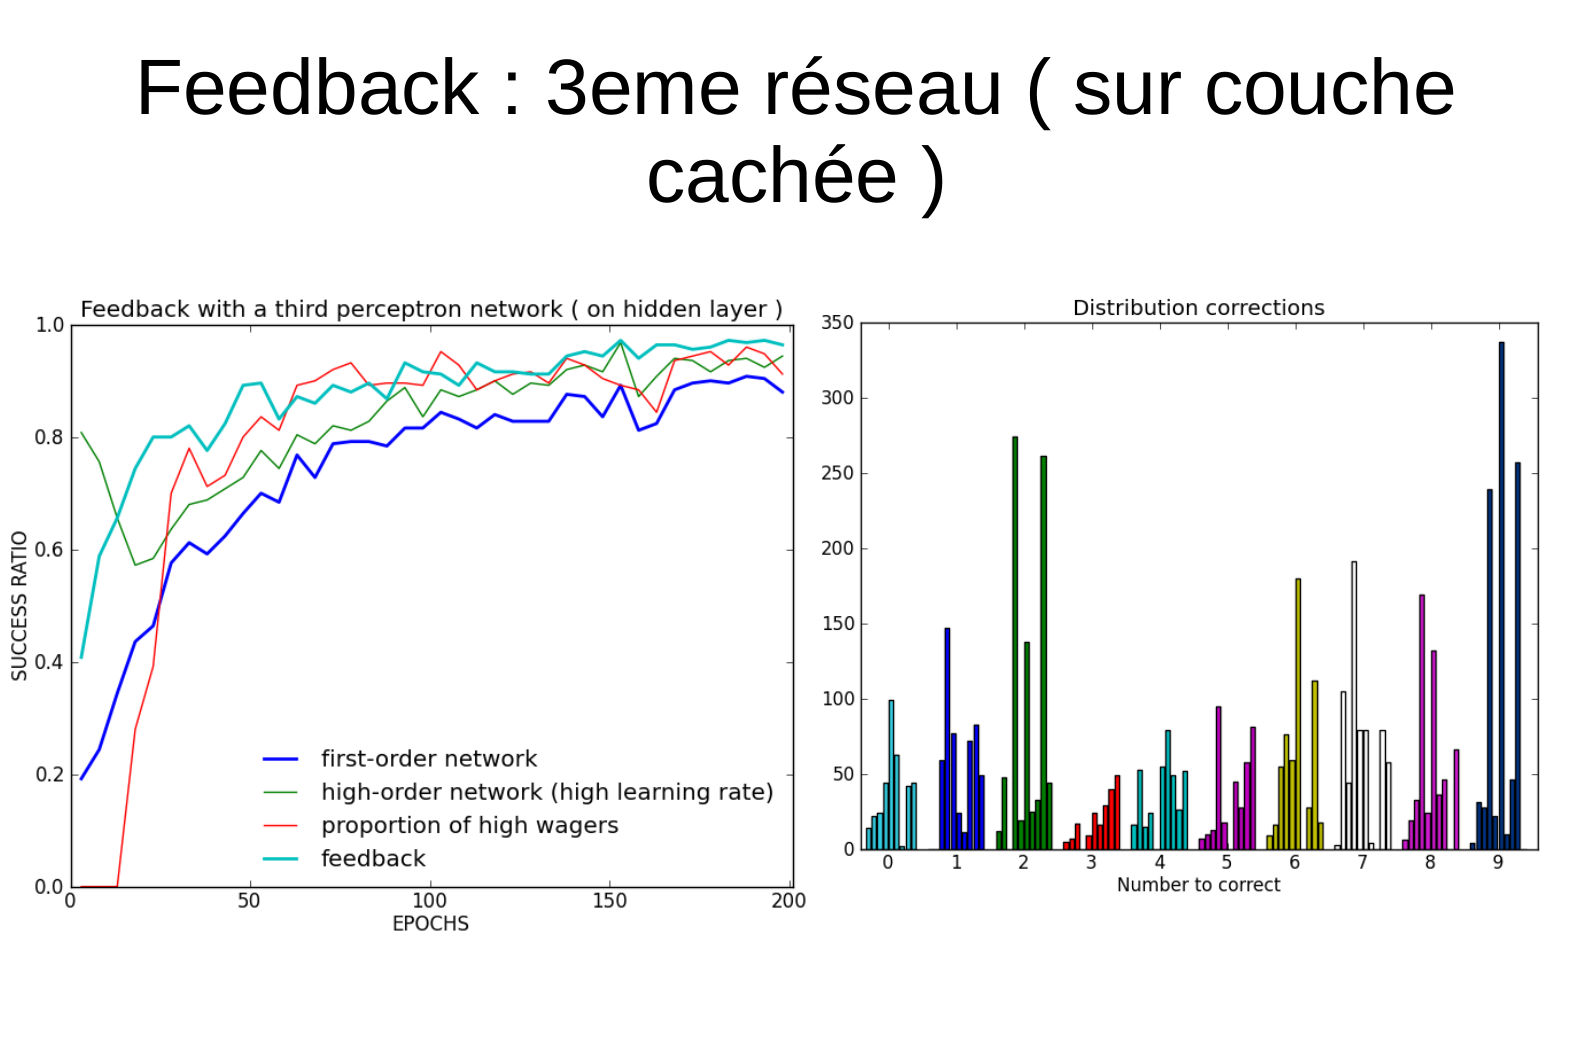

# Feedback : 3eme réseau ( sur couche cachée )